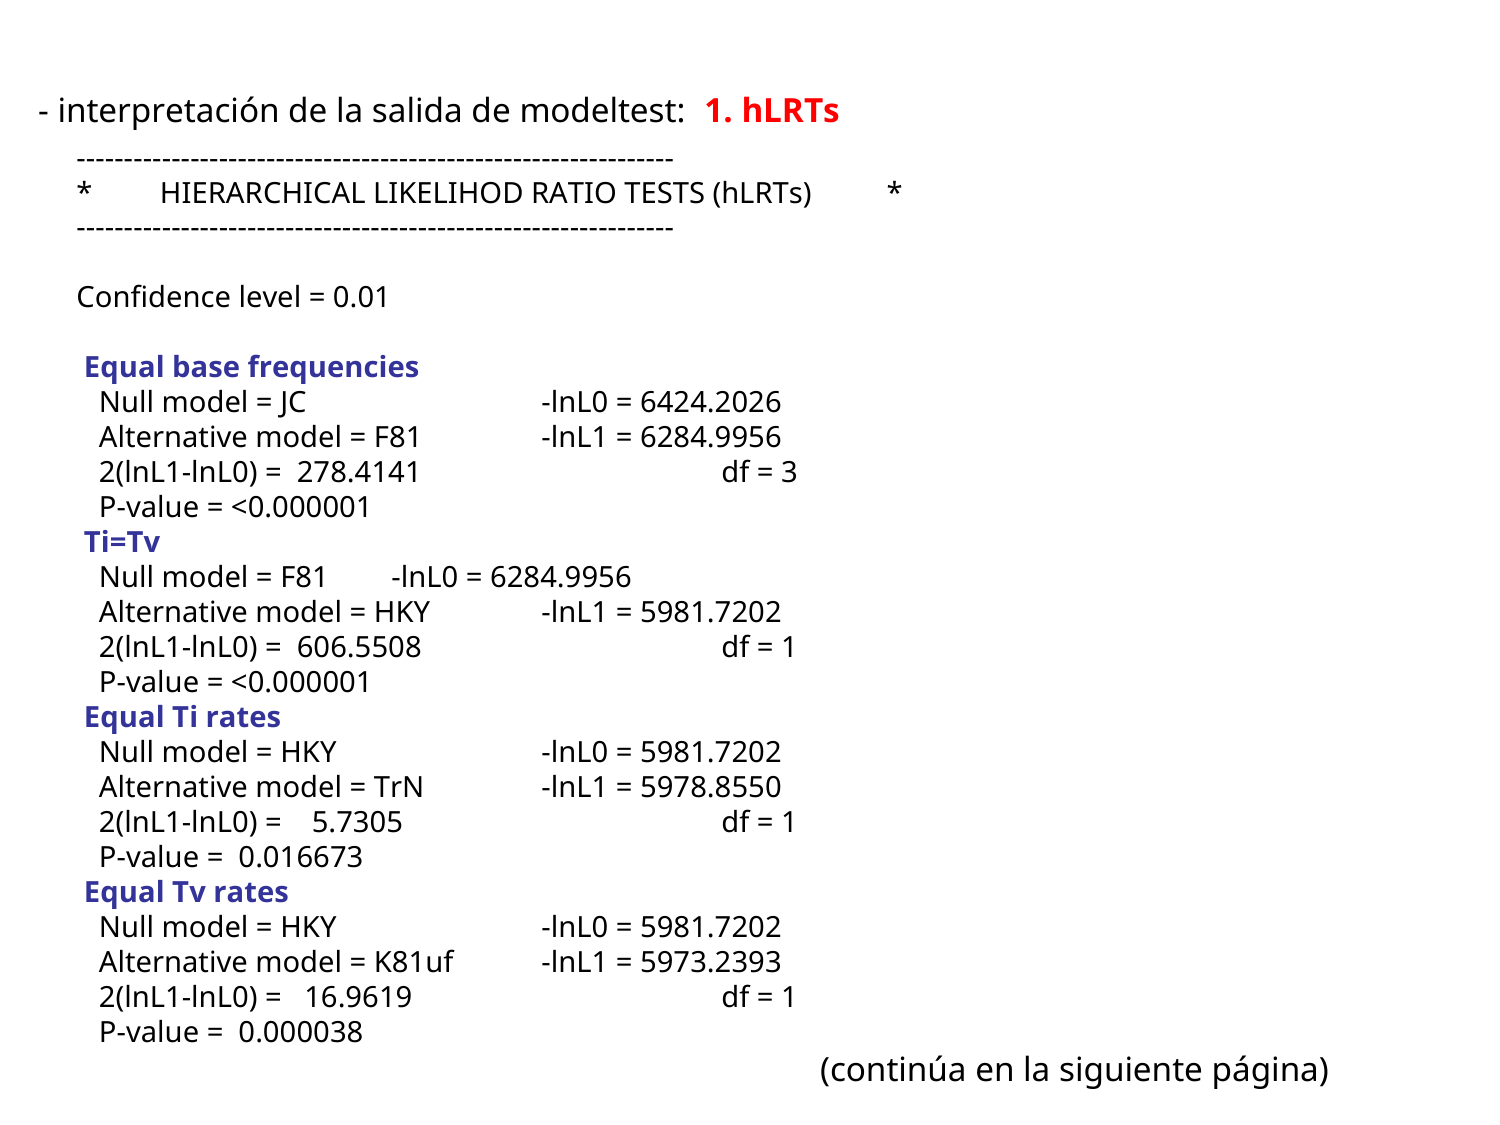

- interpretación de la salida de modeltest: 1. hLRTs
---------------------------------------------------------------
* HIERARCHICAL LIKELIHOD RATIO TESTS (hLRTs) *
---------------------------------------------------------------
Confidence level = 0.01
 Equal base frequencies
 Null model = JC 		 -lnL0 = 6424.2026
 Alternative model = F81 	 -lnL1 = 6284.9956
 2(lnL1-lnL0) = 278.4141		 df = 3
 P-value = <0.000001
 Ti=Tv
 Null model = F81 	 -lnL0 = 6284.9956
 Alternative model = HKY 	 -lnL1 = 5981.7202
 2(lnL1-lnL0) = 606.5508		 df = 1
 P-value = <0.000001
 Equal Ti rates
 Null model = HKY 	 -lnL0 = 5981.7202
 Alternative model = TrN 	 -lnL1 = 5978.8550
 2(lnL1-lnL0) = 5.7305		 df = 1
 P-value = 0.016673
 Equal Tv rates
 Null model = HKY 	 -lnL0 = 5981.7202
 Alternative model = K81uf 	 -lnL1 = 5973.2393
 2(lnL1-lnL0) = 16.9619		 df = 1
 P-value = 0.000038
 (continúa en la siguiente página)